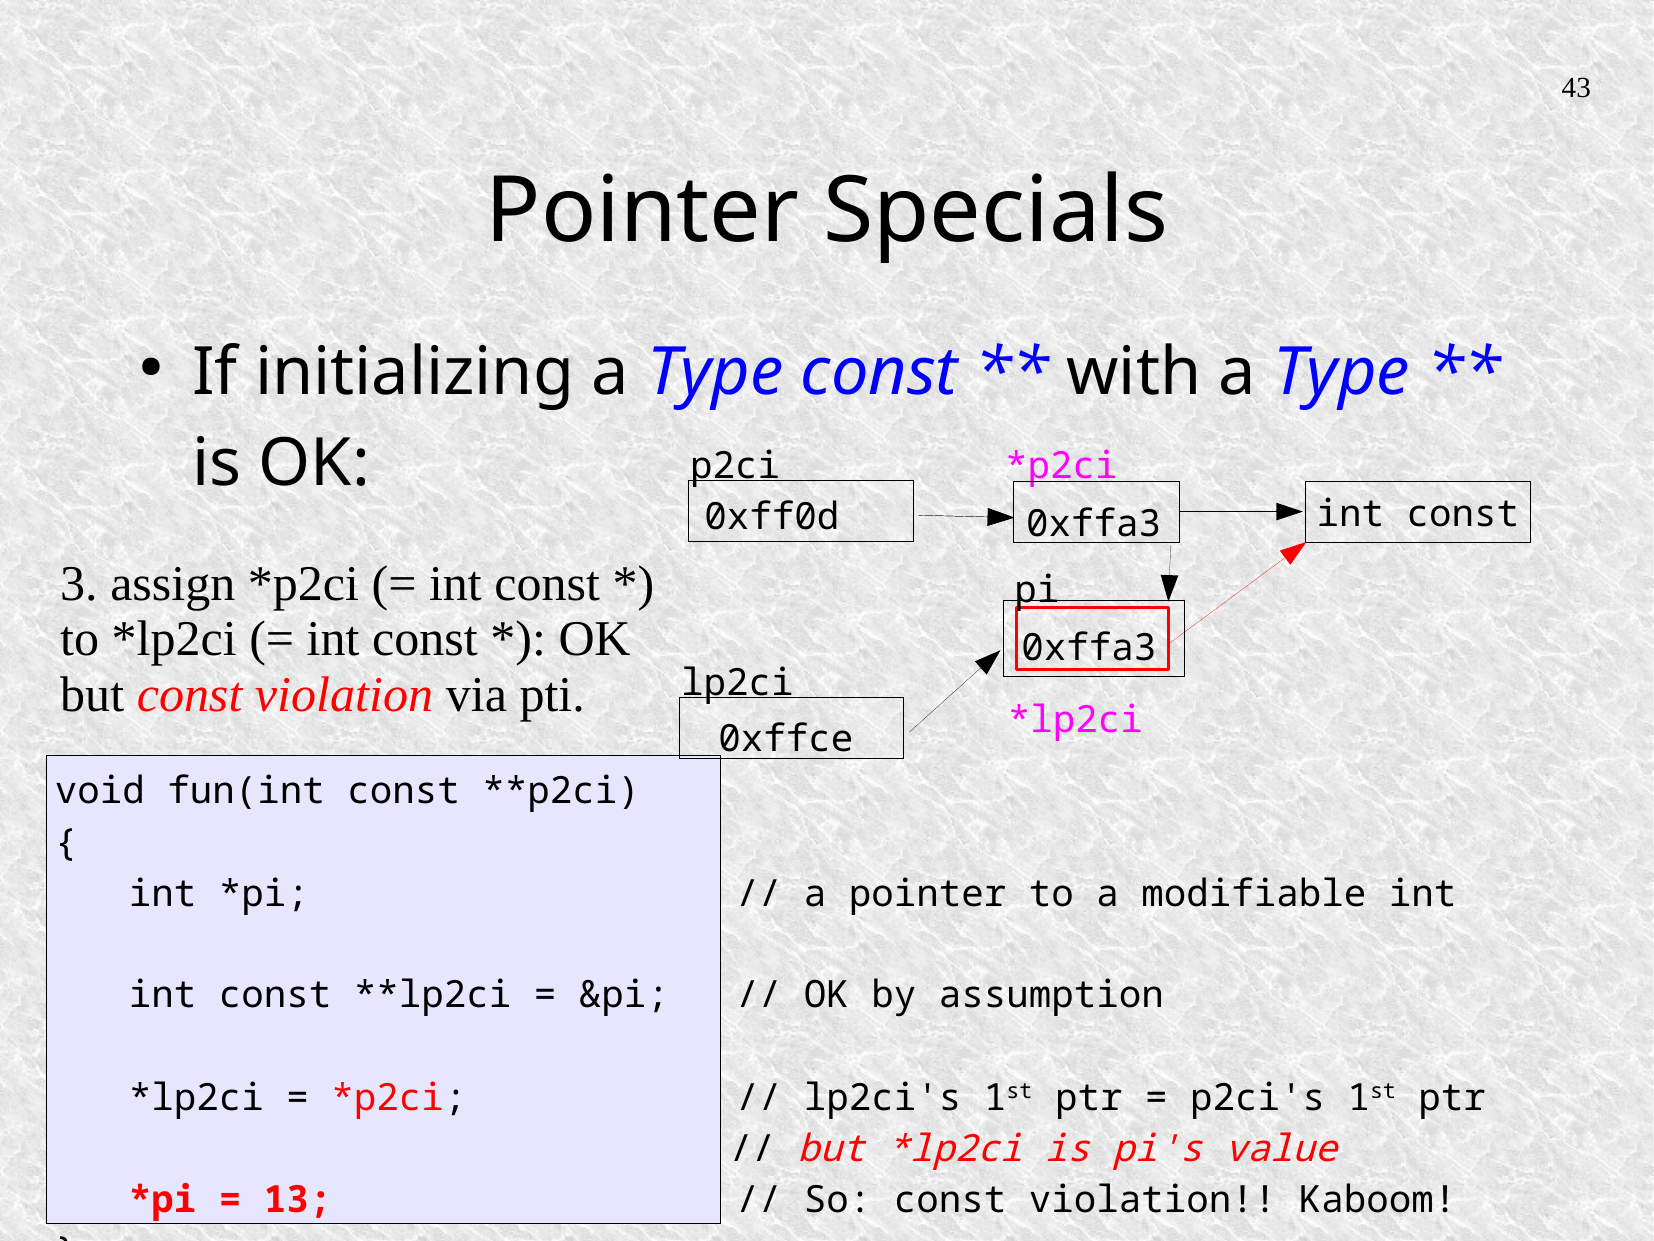

43
# Pointer Specials
If initializing a Type const ** with a Type ** is OK:
p2ci *p2ci
int const
0xff0d
0xffa3
3. assign *p2ci (= int const *)
to *lp2ci (= int const *): OK
but const violation via pti.
pi
0xffa3
lp2ci
*lp2ci
0xffce
void fun(int const **p2ci)
{
	int *pi; // a pointer to a modifiable int
	int const **lp2ci = &pi; // OK by assumption
	*lp2ci = *p2ci; // lp2ci's 1st ptr = p2ci's 1st ptr
 // but *lp2ci is pi's value
	*pi = 13; // So: const violation!! Kaboom!
}